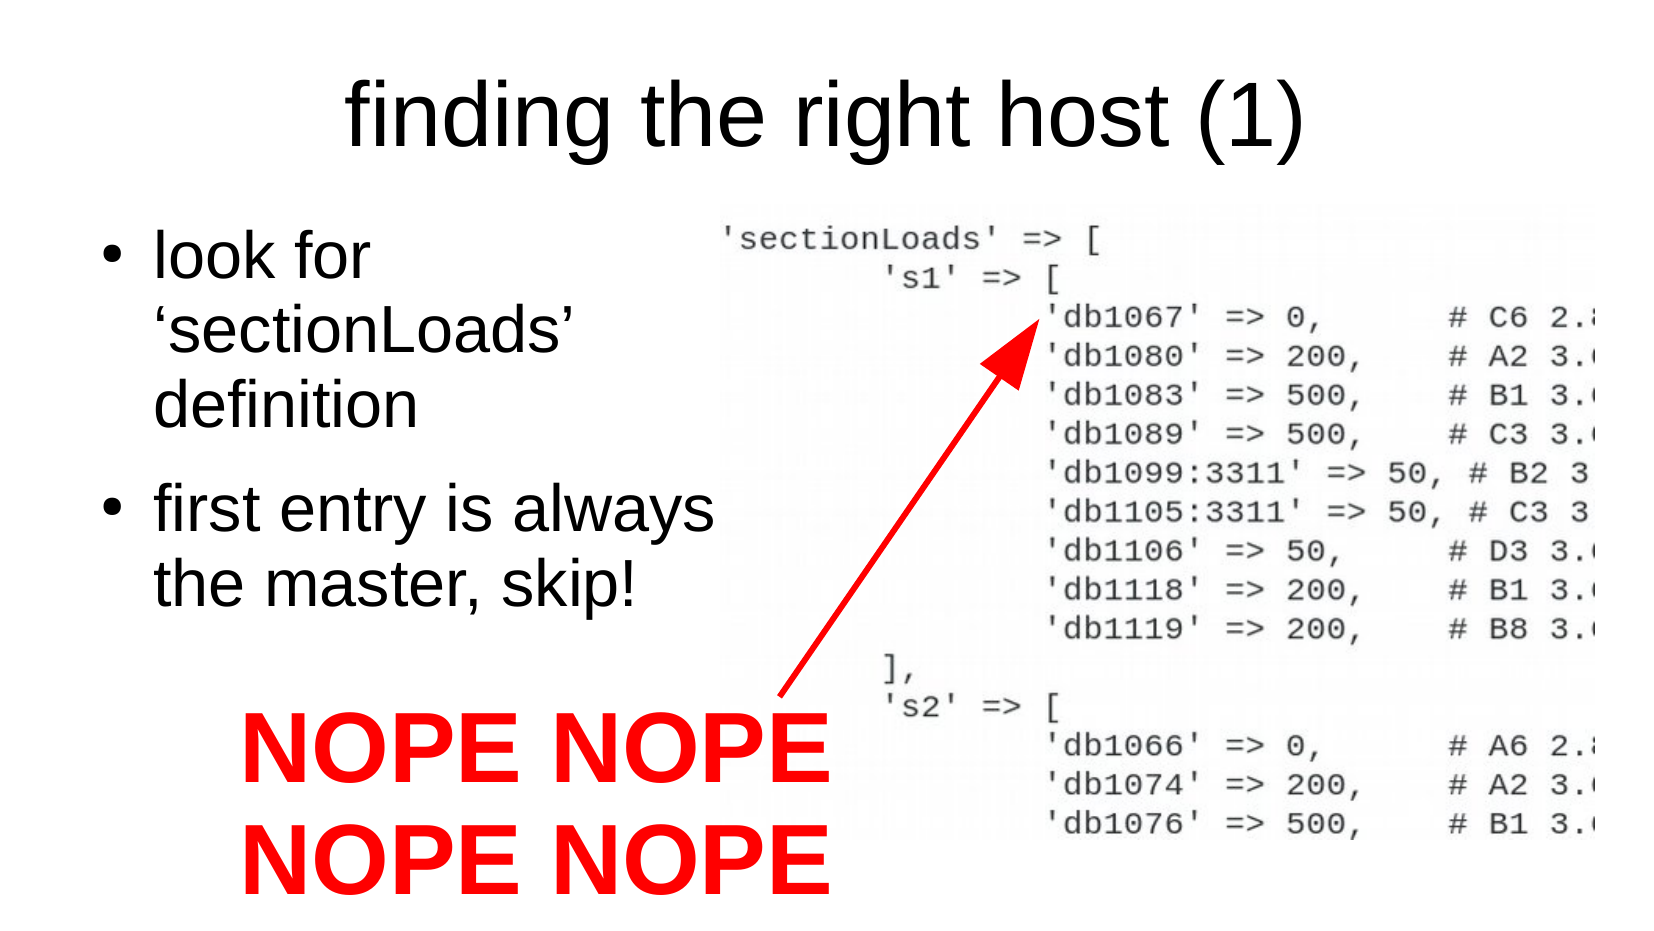

# finding the right host (1)
look for ‘sectionLoads’ definition
first entry is always the master, skip!
NOPE NOPE NOPE NOPE